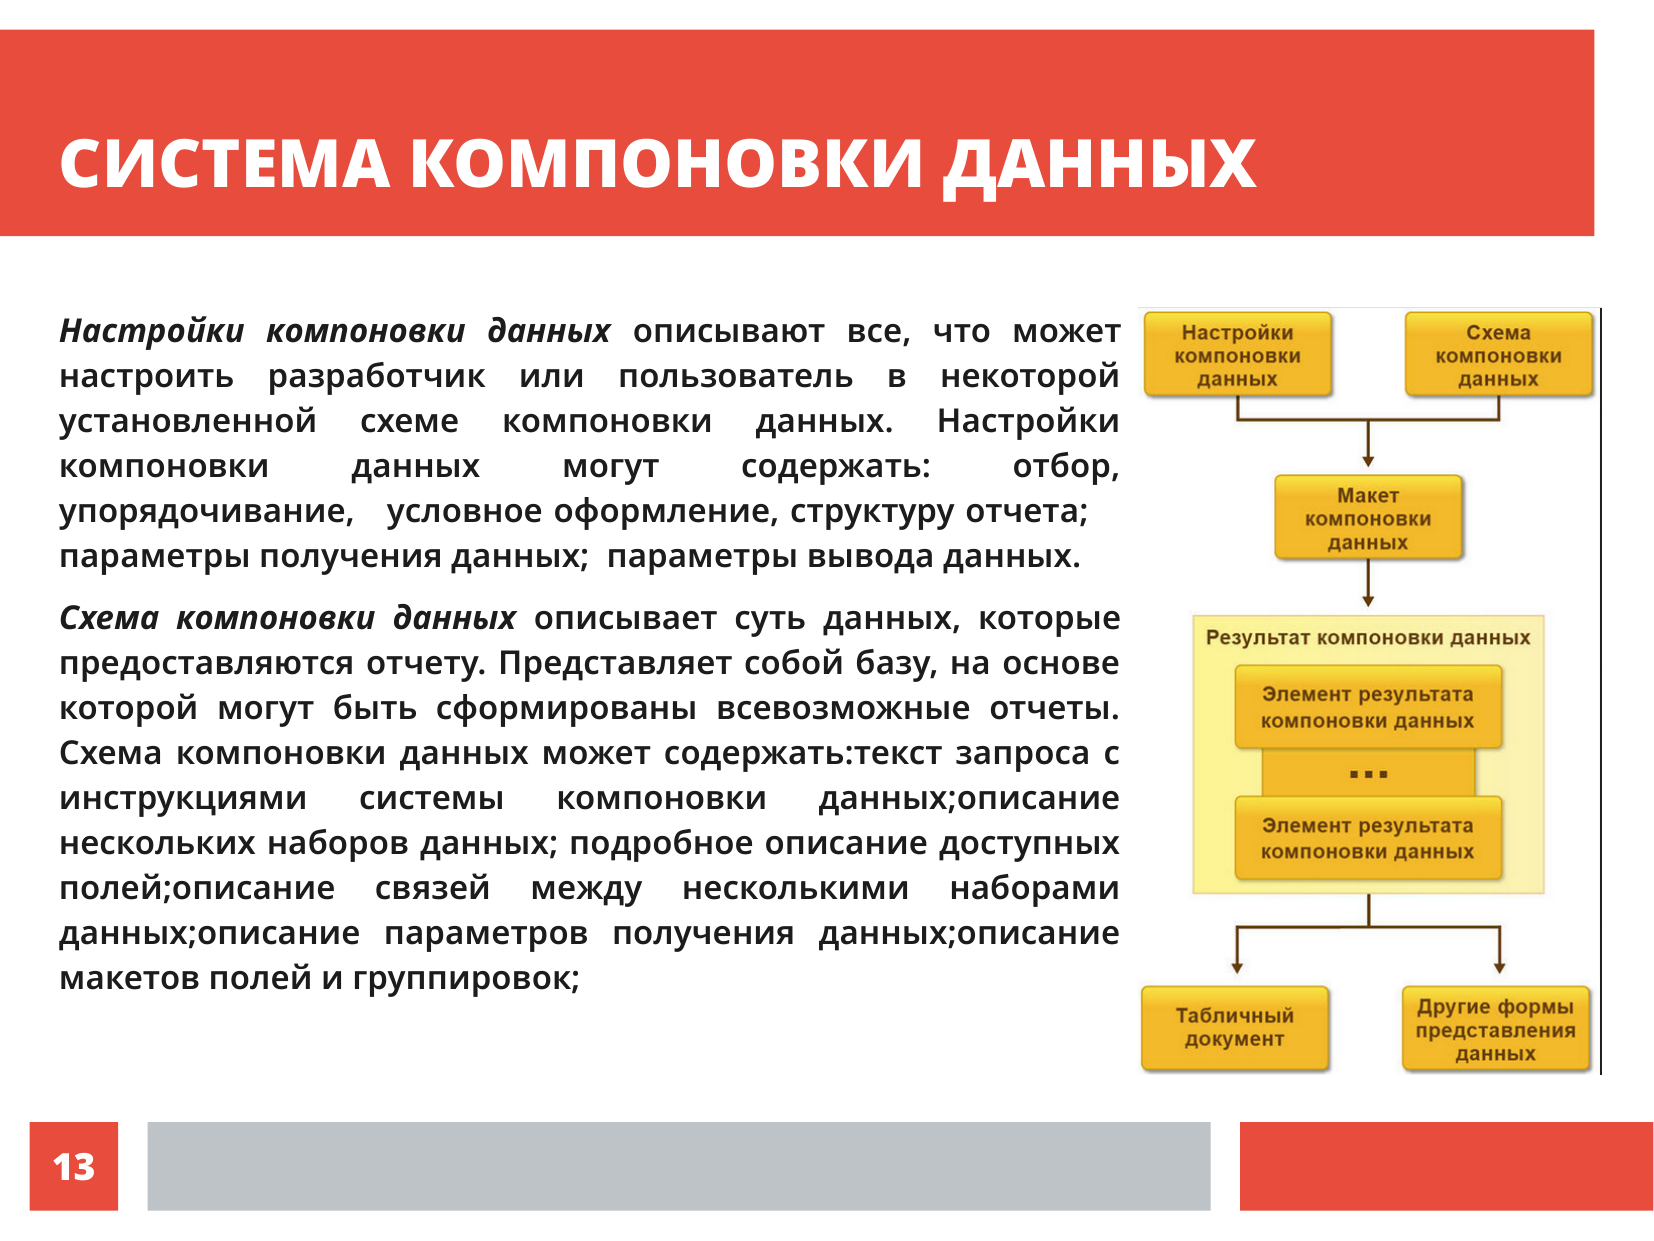

# СИСТЕМА КОМПОНОВКИ ДАННЫХ
Настройки компоновки данных описывают все, что может настроить разработчик или пользователь в некоторой установленной схеме компоновки данных. Настройки компоновки данных могут содержать: отбор, упорядочивание, условное оформление, структуру отчета; параметры получения данных; параметры вывода данных.
Схема компоновки данных описывает суть данных, которые предоставляются отчету. Представляет собой базу, на основе которой могут быть сформированы всевозможные отчеты. Схема компоновки данных может содержать:текст запроса с инструкциями системы компоновки данных;описание нескольких наборов данных; подробное описание доступных полей;описание связей между несколькими наборами данных;описание параметров получения данных;описание макетов полей и группировок;
13